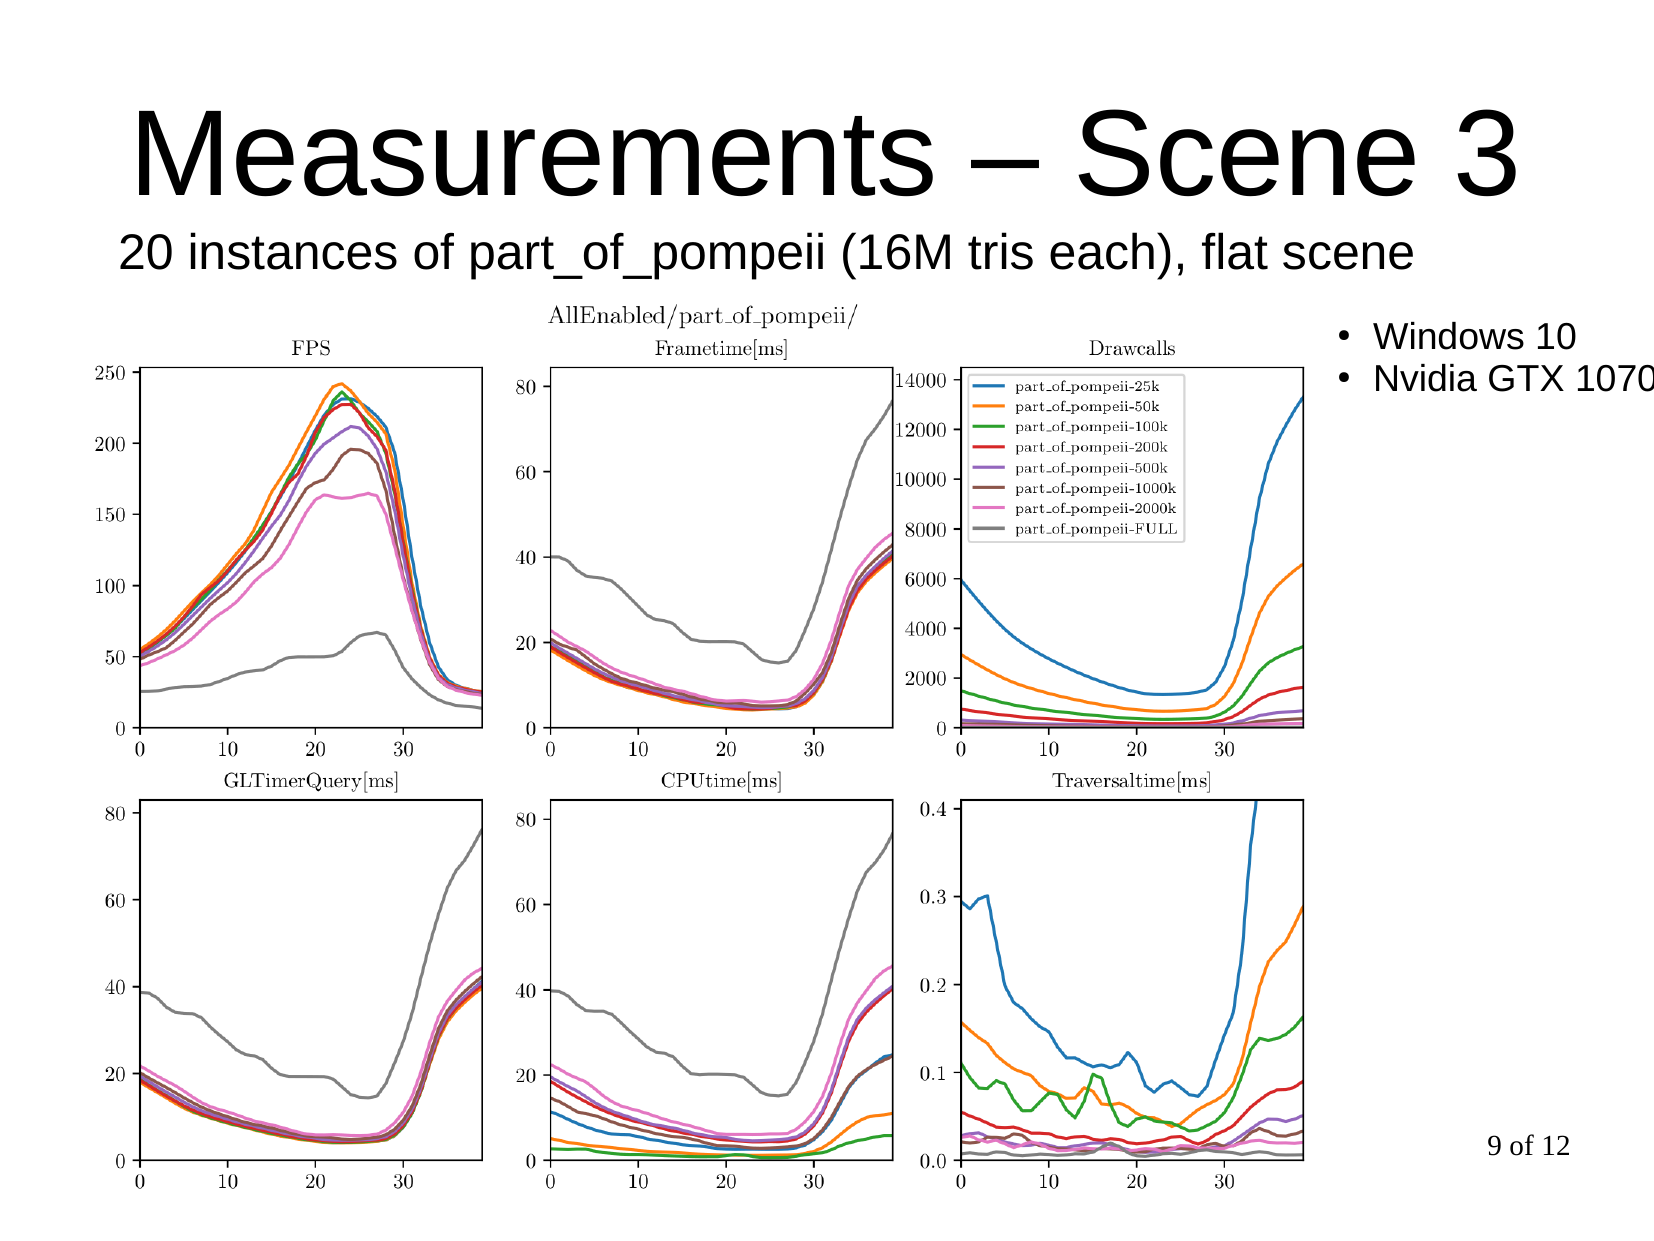

# Measurements – Scene 3
20 instances of part_of_pompeii (16M tris each), flat scene
Windows 10
Nvidia GTX 1070
9